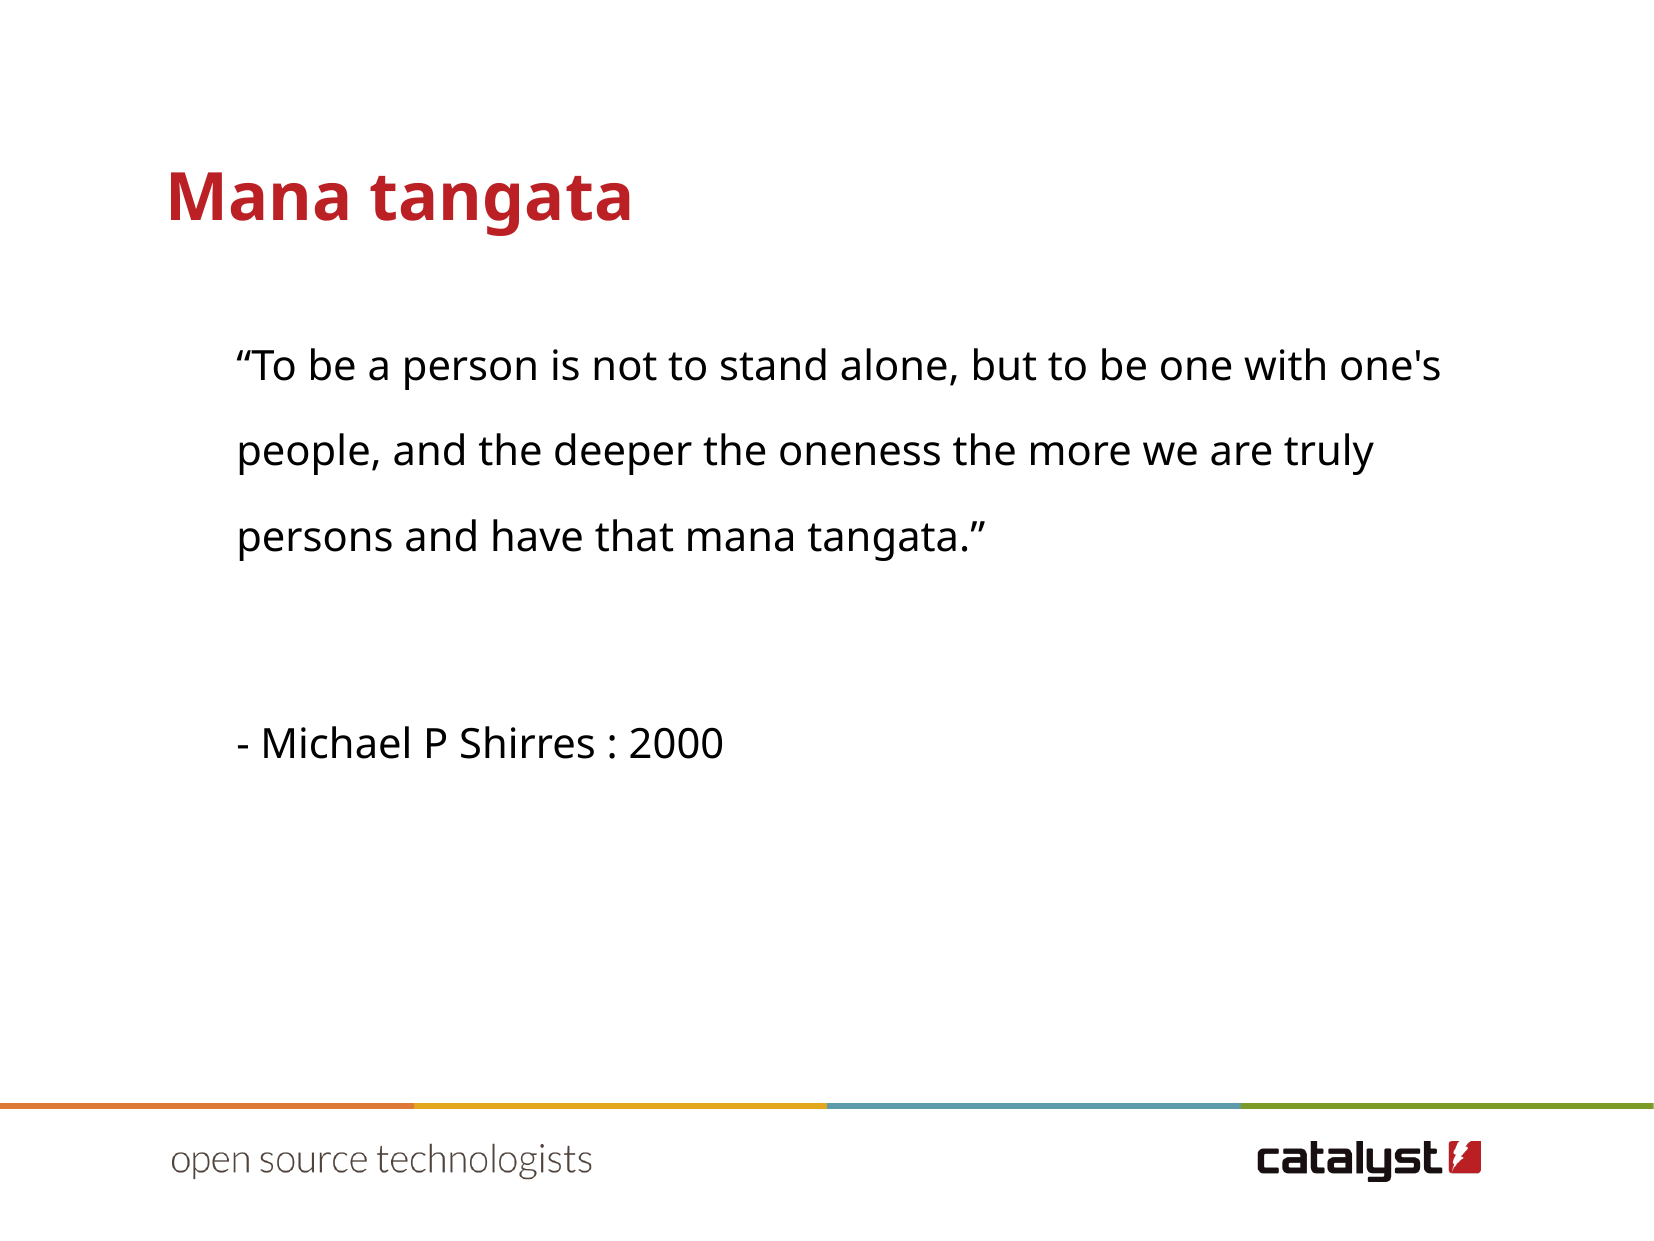

# Mana tangata
“To be a person is not to stand alone, but to be one with one's people, and the deeper the oneness the more we are truly persons and have that mana tangata.”
- Michael P Shirres : 2000